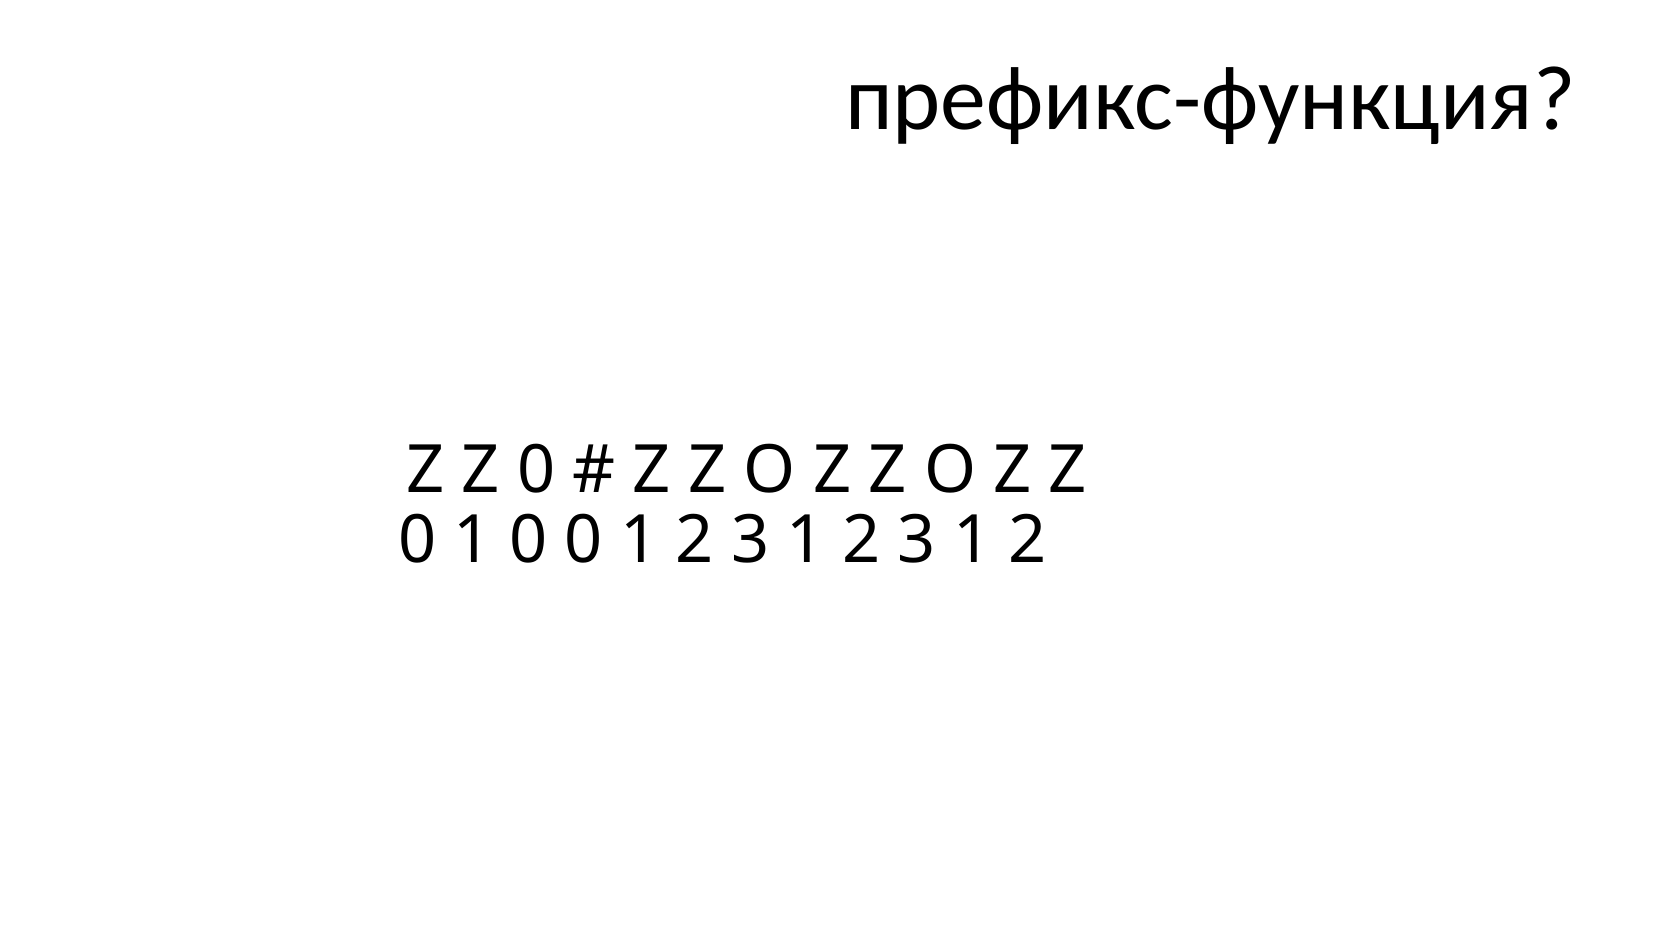

# префикс-функция?
Z Z 0 # Z Z O Z Z O Z Z
0 1 0 0 1 2 3 1 2 3 1 2